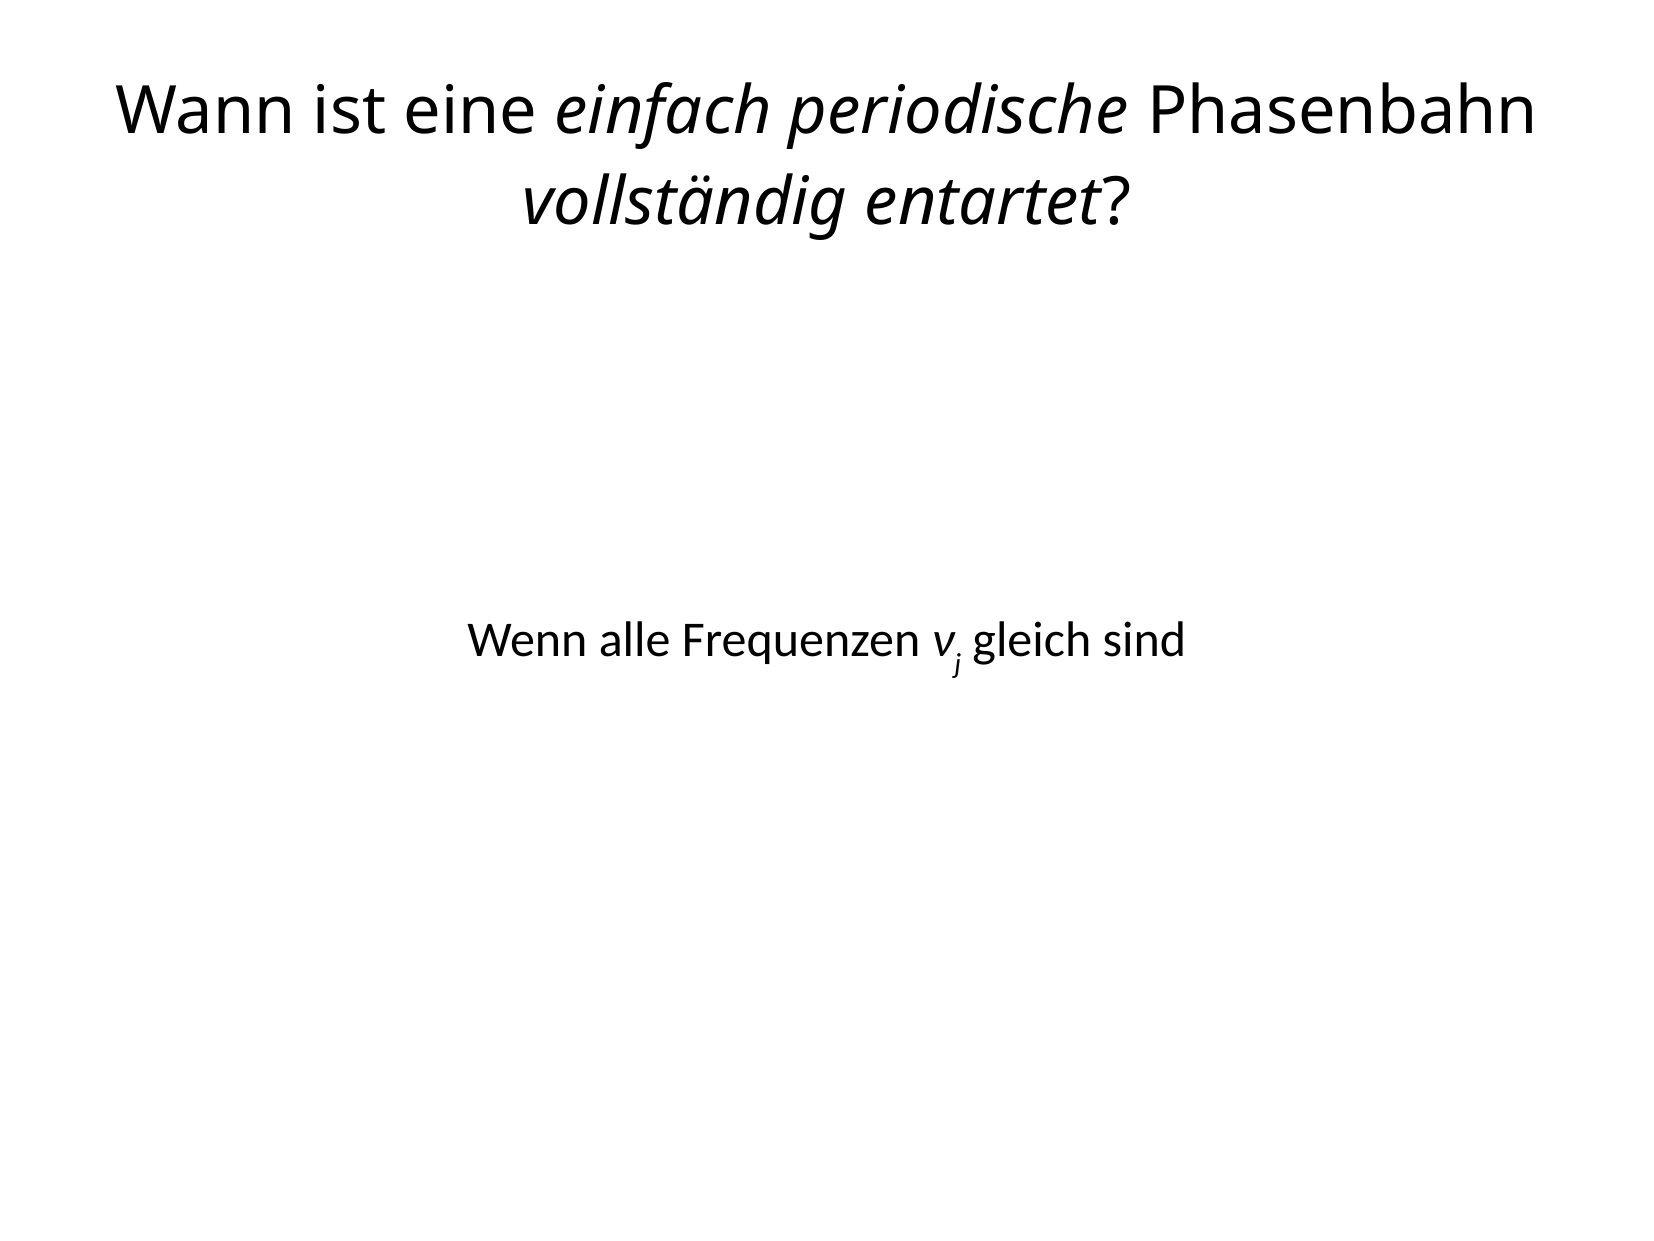

# Wann ist eine einfach periodische Phasenbahn vollständig entartet?
Wenn alle Frequenzen νj gleich sind